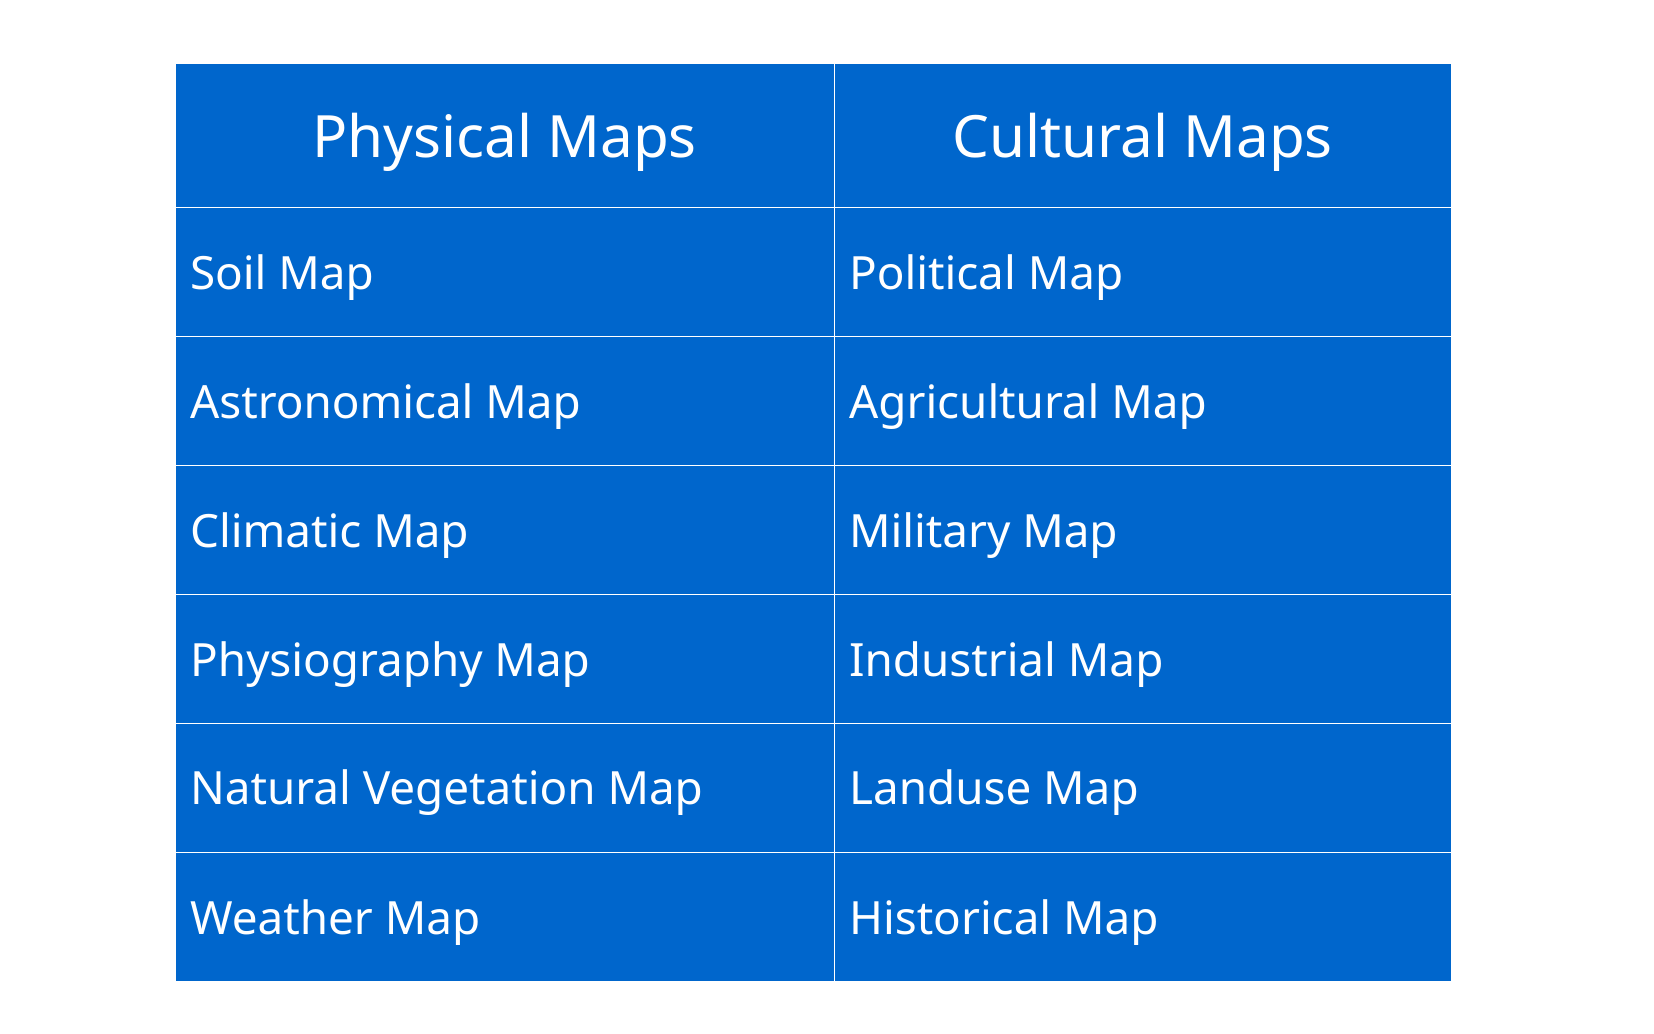

| Physical Maps | Cultural Maps |
| --- | --- |
| Soil Map | Political Map |
| Astronomical Map | Agricultural Map |
| Climatic Map | Military Map |
| Physiography Map | Industrial Map |
| Natural Vegetation Map | Landuse Map |
| Weather Map | Historical Map |